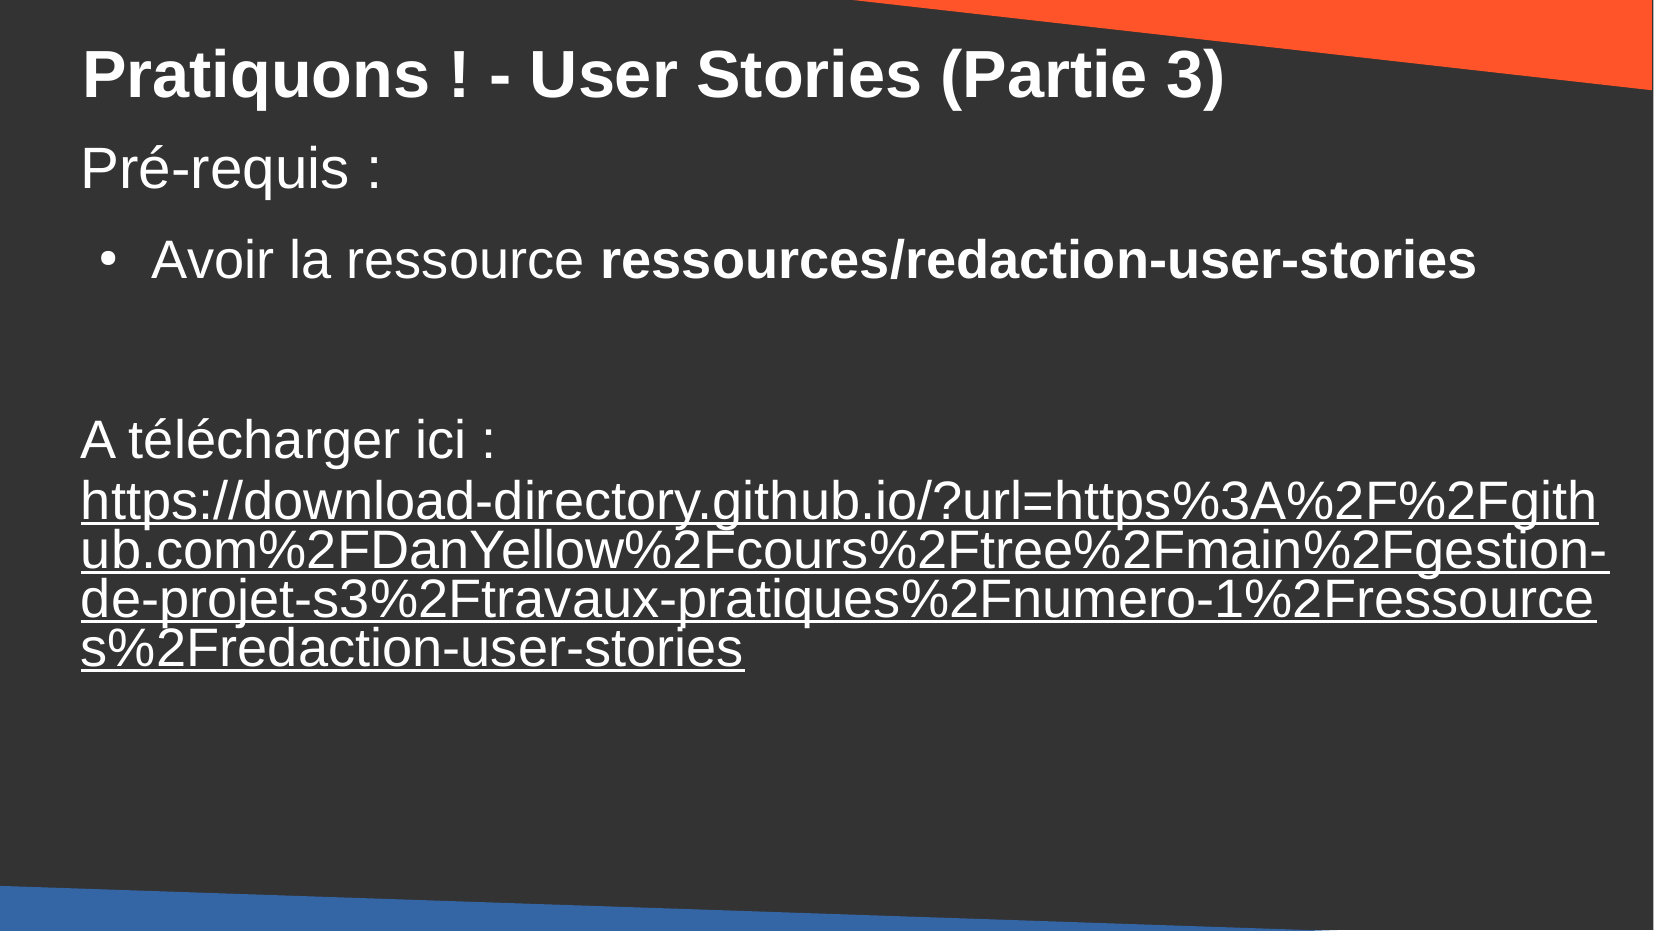

# Pratiquons ! - User Stories (Partie 3)
Pré-requis :
Avoir la ressource ressources/redaction-user-stories
A télécharger ici : https://download-directory.github.io/?url=https%3A%2F%2Fgithub.com%2FDanYellow%2Fcours%2Ftree%2Fmain%2Fgestion-de-projet-s3%2Ftravaux-pratiques%2Fnumero-1%2Fressources%2Fredaction-user-stories